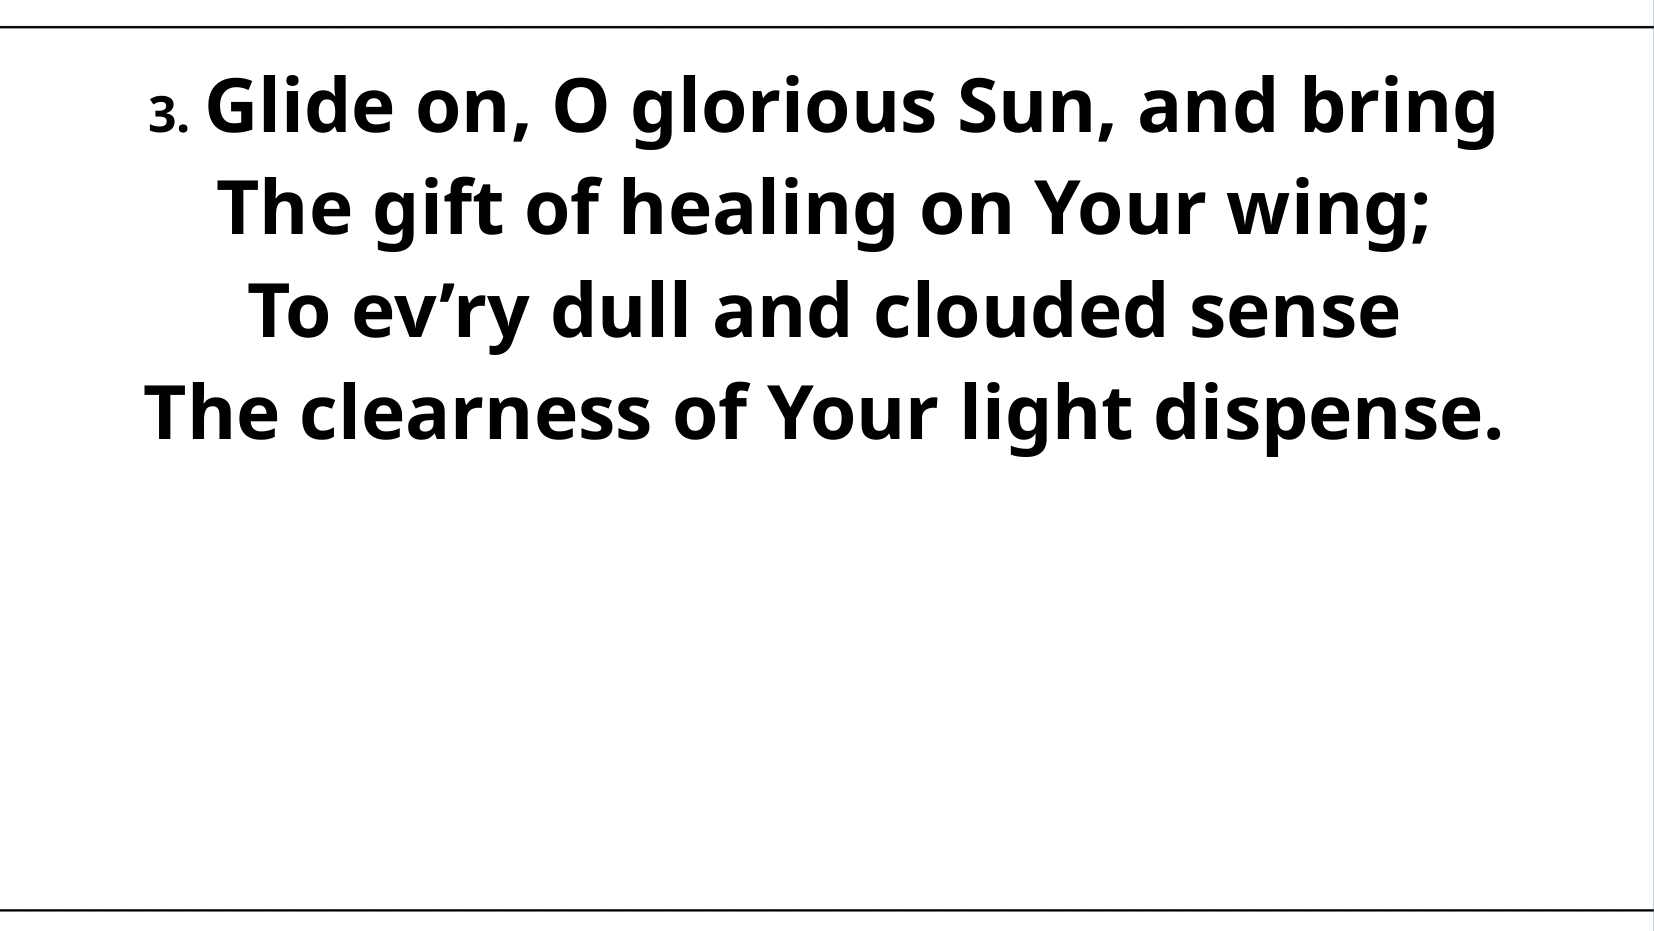

3. Glide on, O glorious Sun, and bring
The gift of healing on Your wing;
To ev’ry dull and clouded sense
The clearness of Your light dispense.